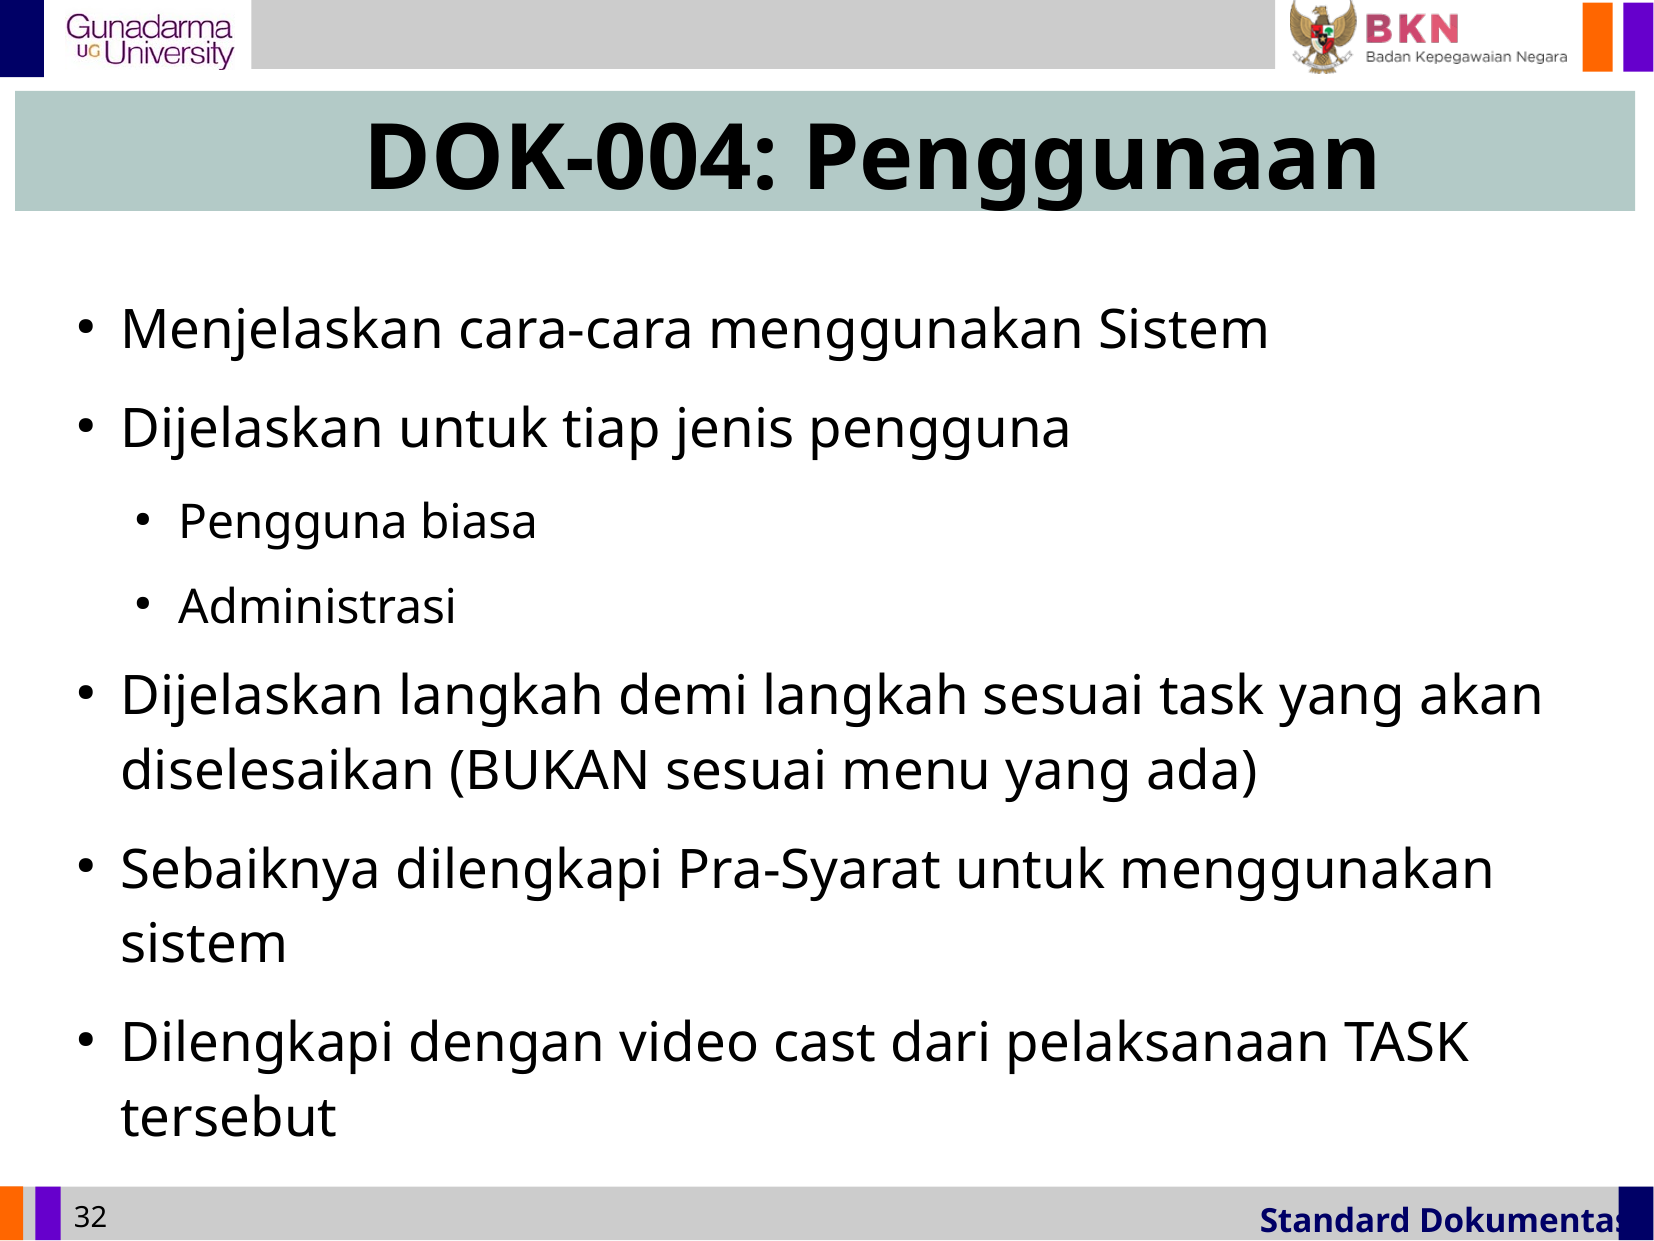

# DOK-004: Penggunaan
Menjelaskan cara-cara menggunakan Sistem
Dijelaskan untuk tiap jenis pengguna
Pengguna biasa
Administrasi
Dijelaskan langkah demi langkah sesuai task yang akan diselesaikan (BUKAN sesuai menu yang ada)
Sebaiknya dilengkapi Pra-Syarat untuk menggunakan sistem
Dilengkapi dengan video cast dari pelaksanaan TASK tersebut